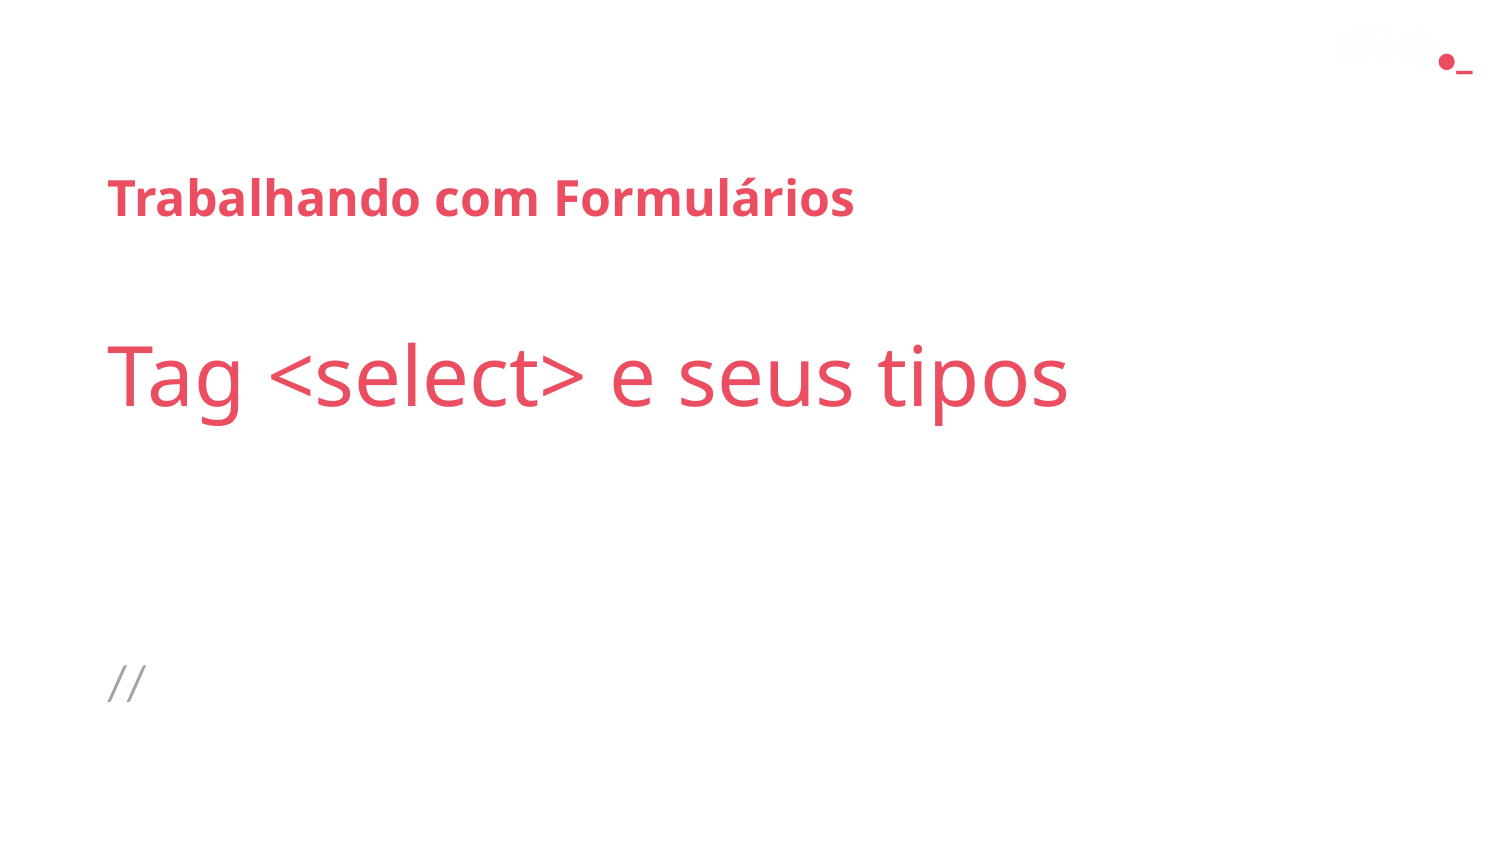

Trabalhando com Formulários
Tag <select> e seus tipos
//